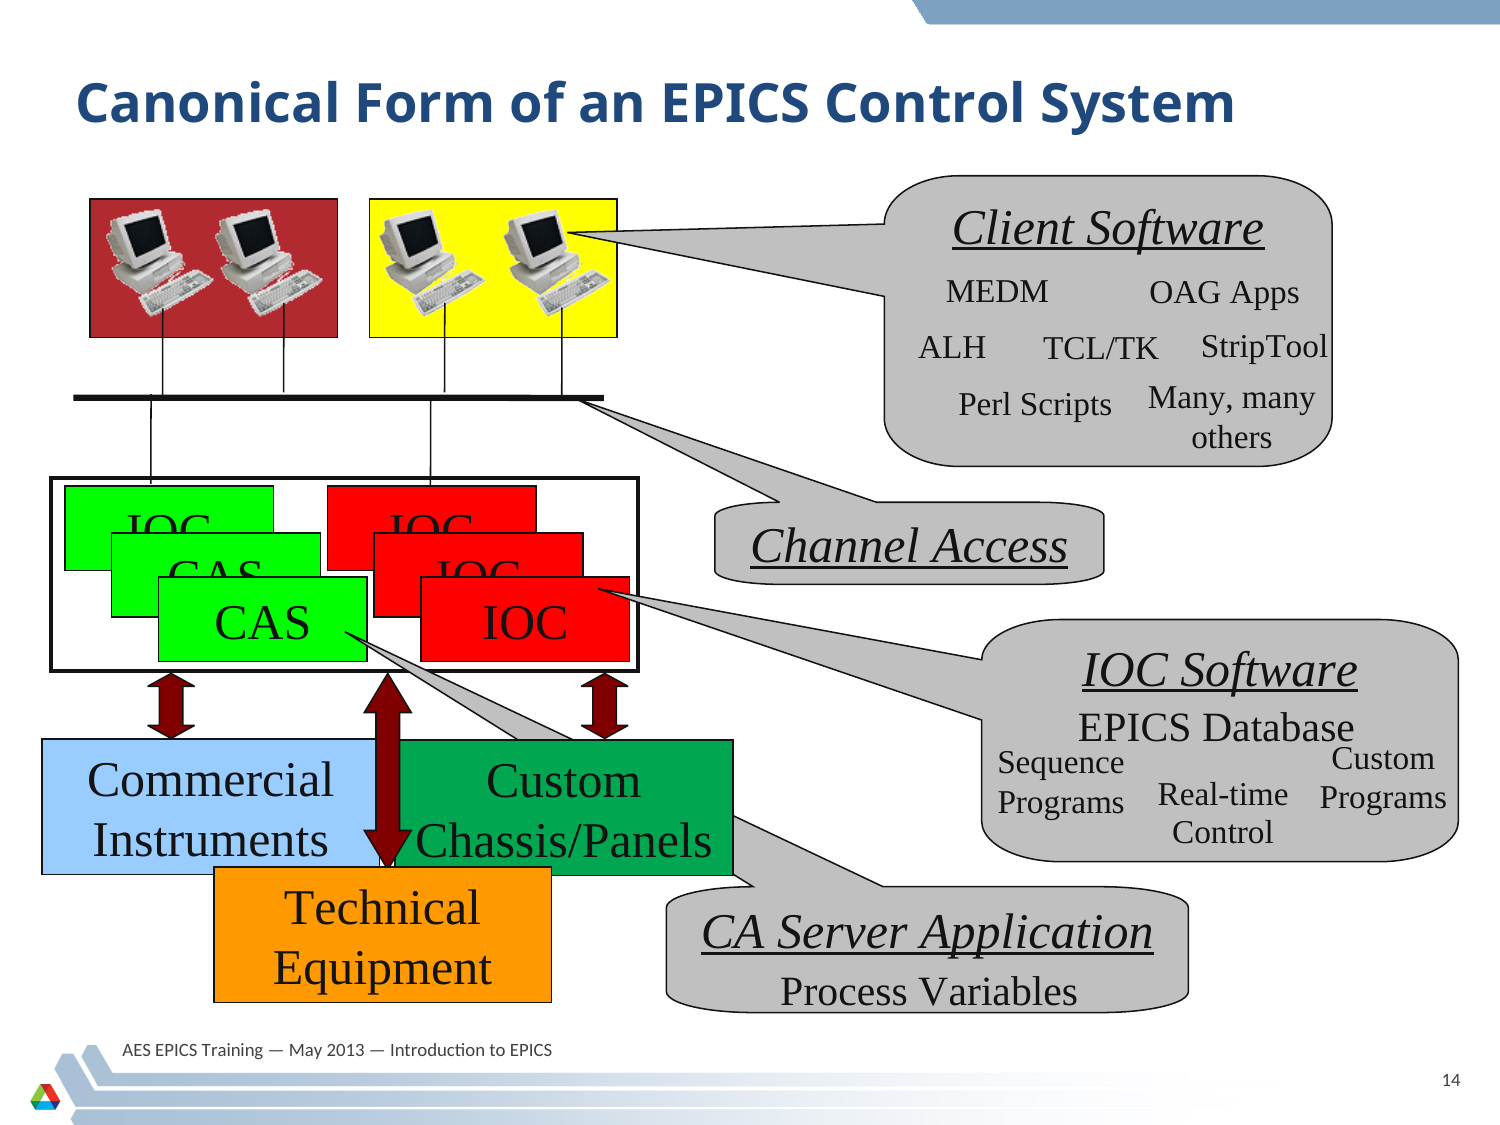

# Canonical Form of an EPICS Control System
Client Software
MEDM
OAG Apps
StripTool
ALH
TCL/TK
Many, many others
Perl Scripts
IOC
CAS
CAS
IOC
IOC
IOC
Channel Access
IOC Software
EPICS Database
Custom Programs
Sequence Programs
Commercial Instruments
Custom Chassis/Panels
Real-time
Control
Technical Equipment
CA Server Application
Process Variables
AES EPICS Training — May 2013 — Introduction to EPICS
14